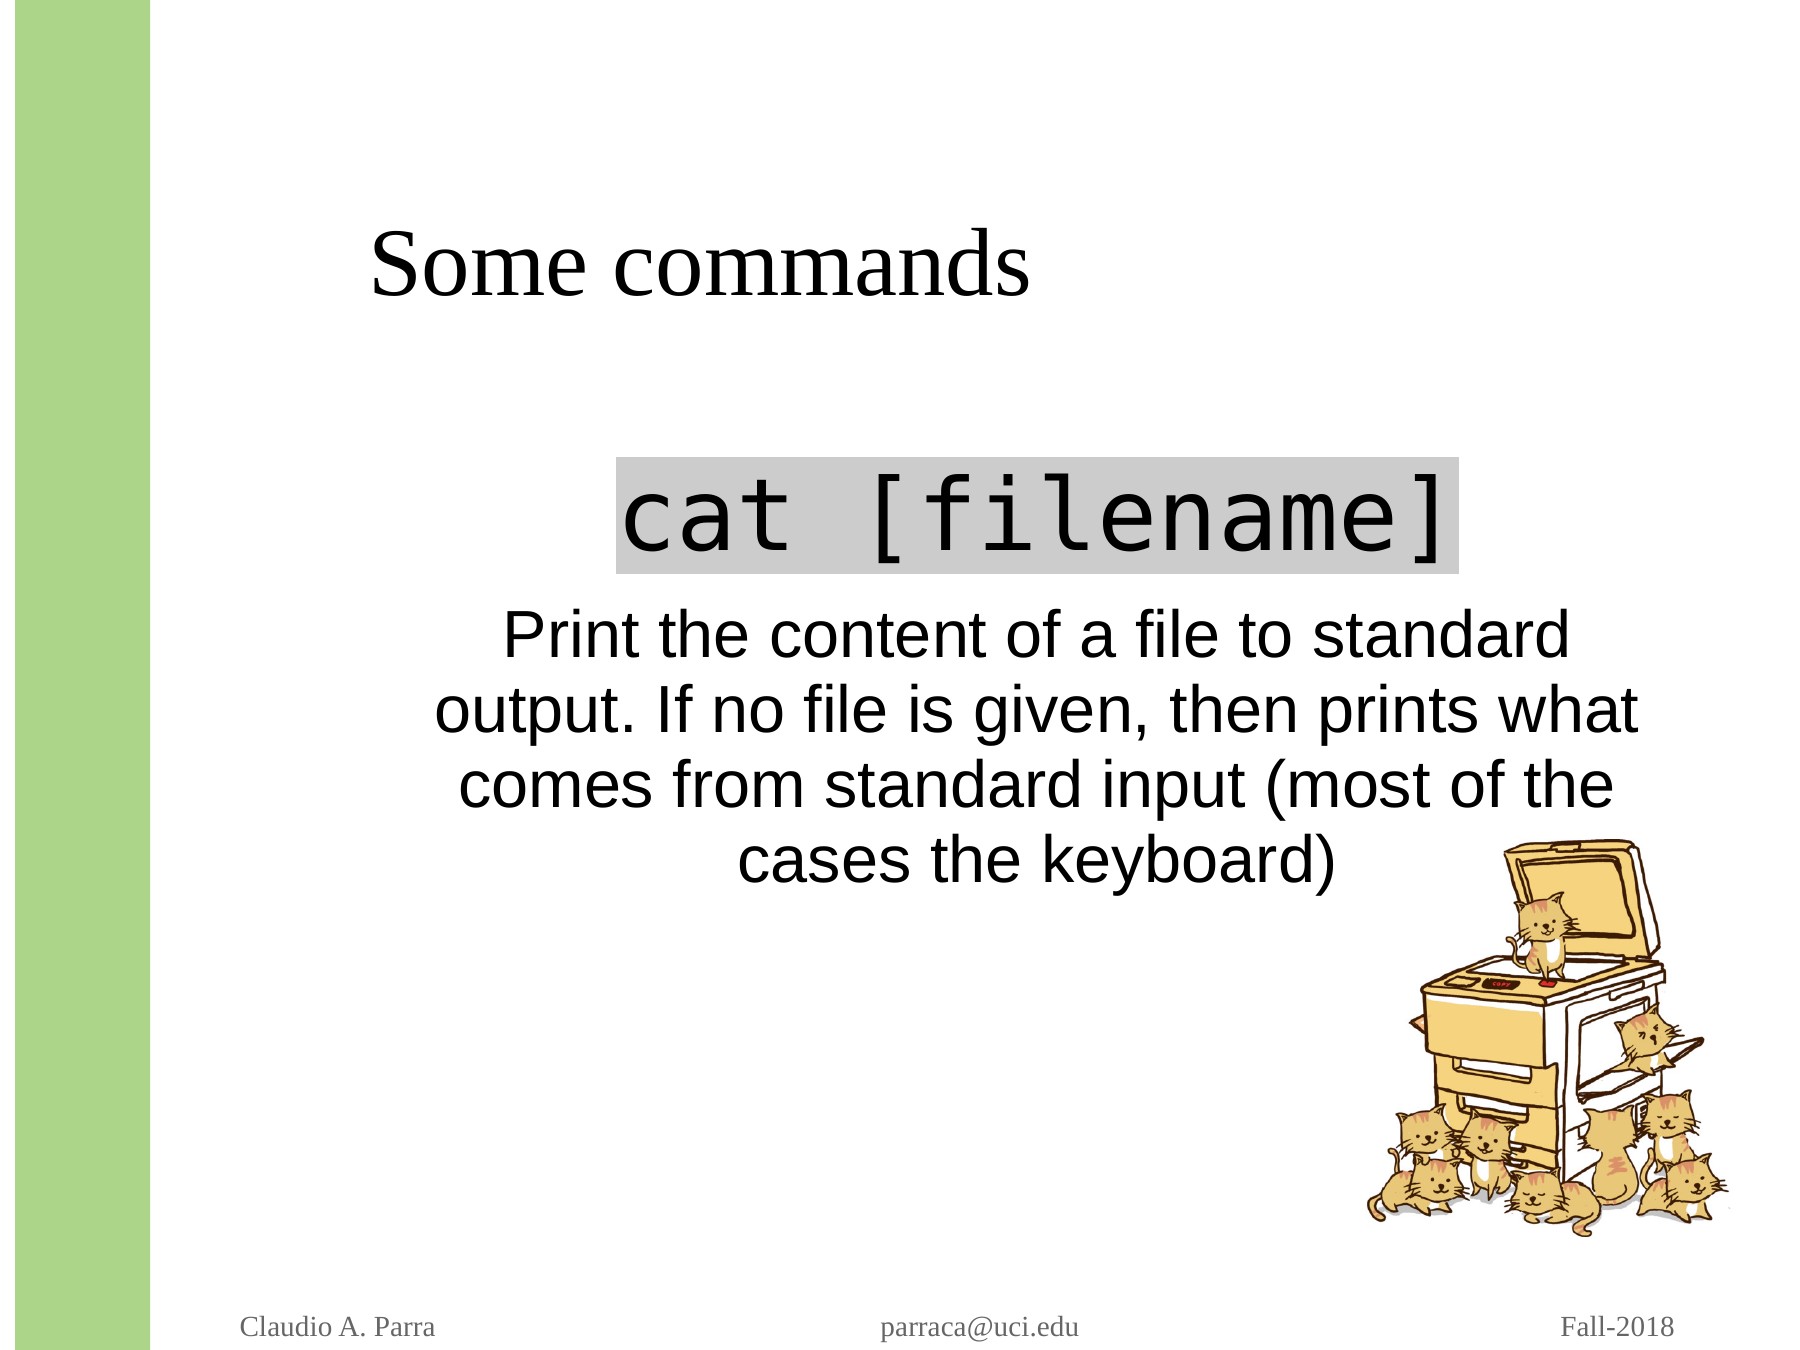

# Some commands
cat [filename]
Print the content of a file to standard output. If no file is given, then prints what comes from standard input (most of the cases the keyboard)